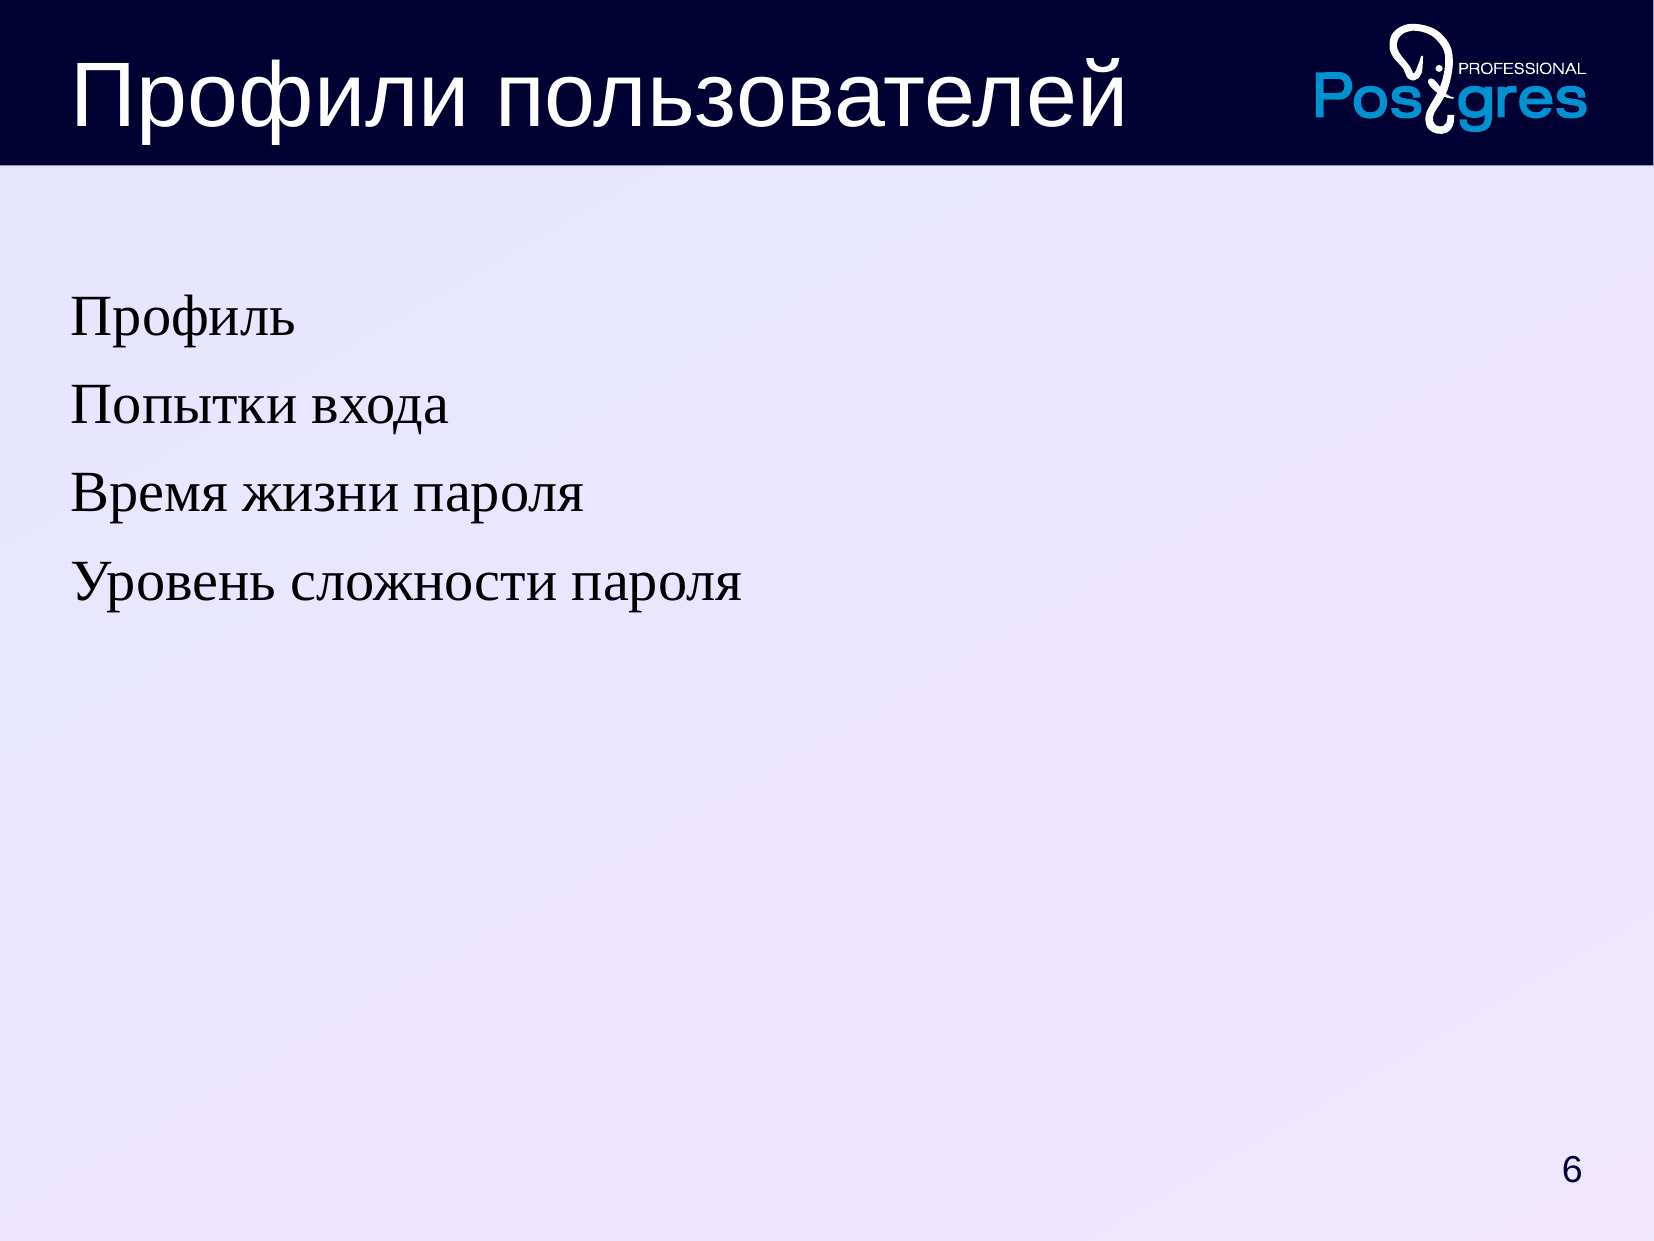

# Профили пользователей
Профиль
Попытки входа
Время жизни пароля
Уровень сложности пароля